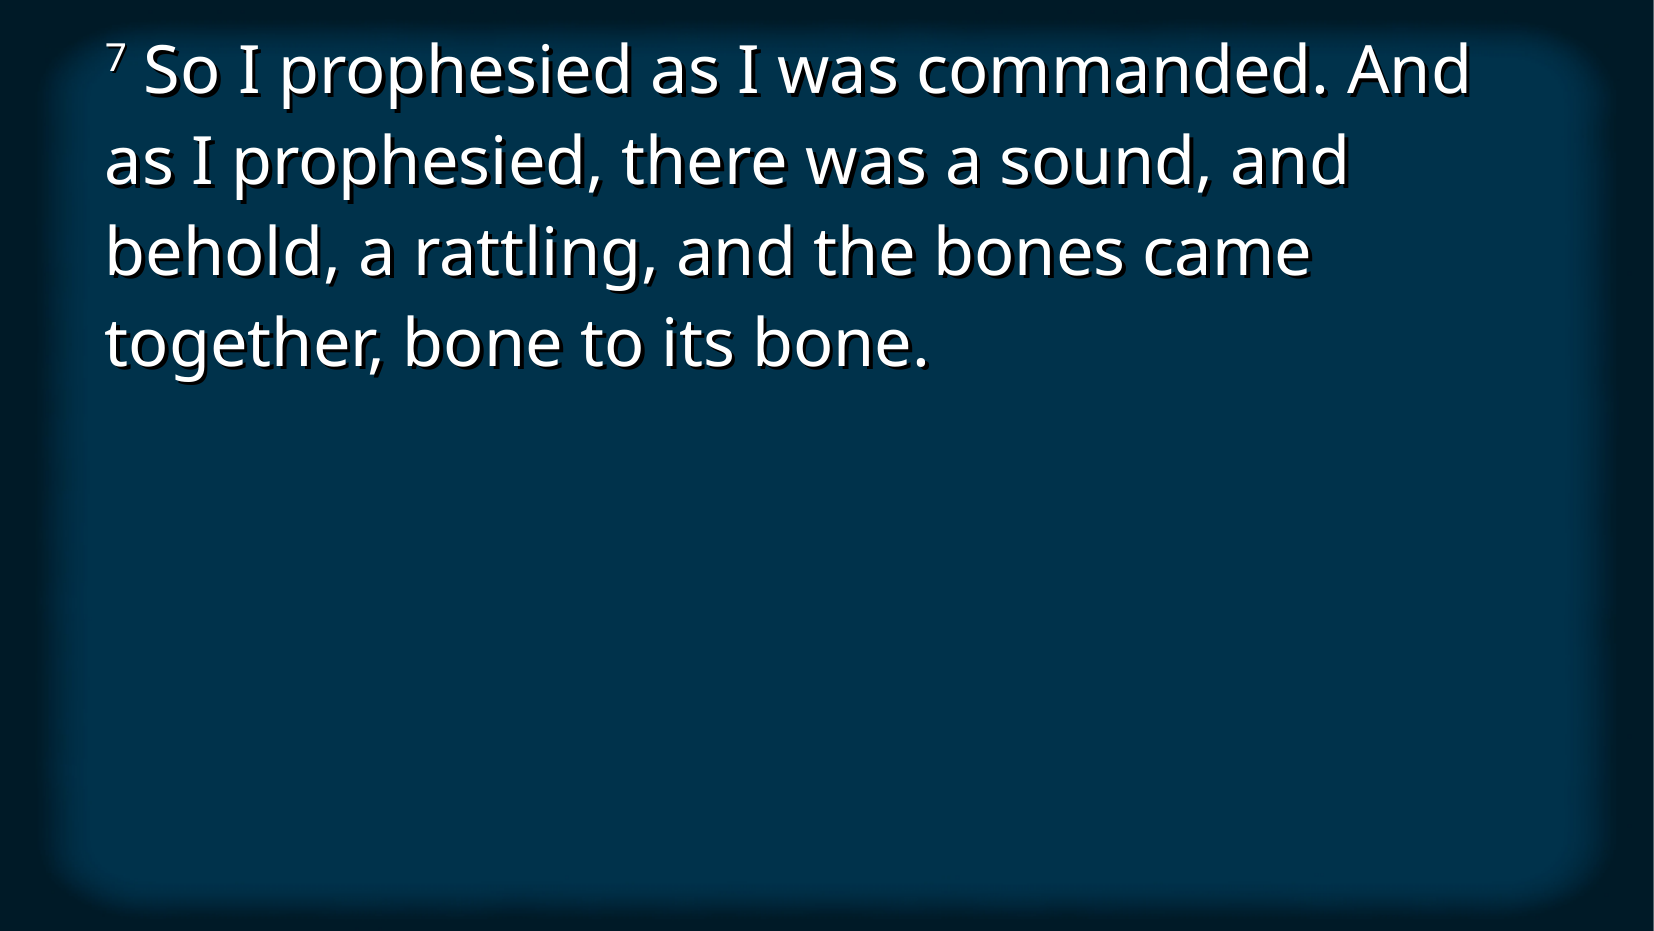

7 So I prophesied as I was commanded. And as I prophesied, there was a sound, and behold, a rattling, and the bones came together, bone to its bone.